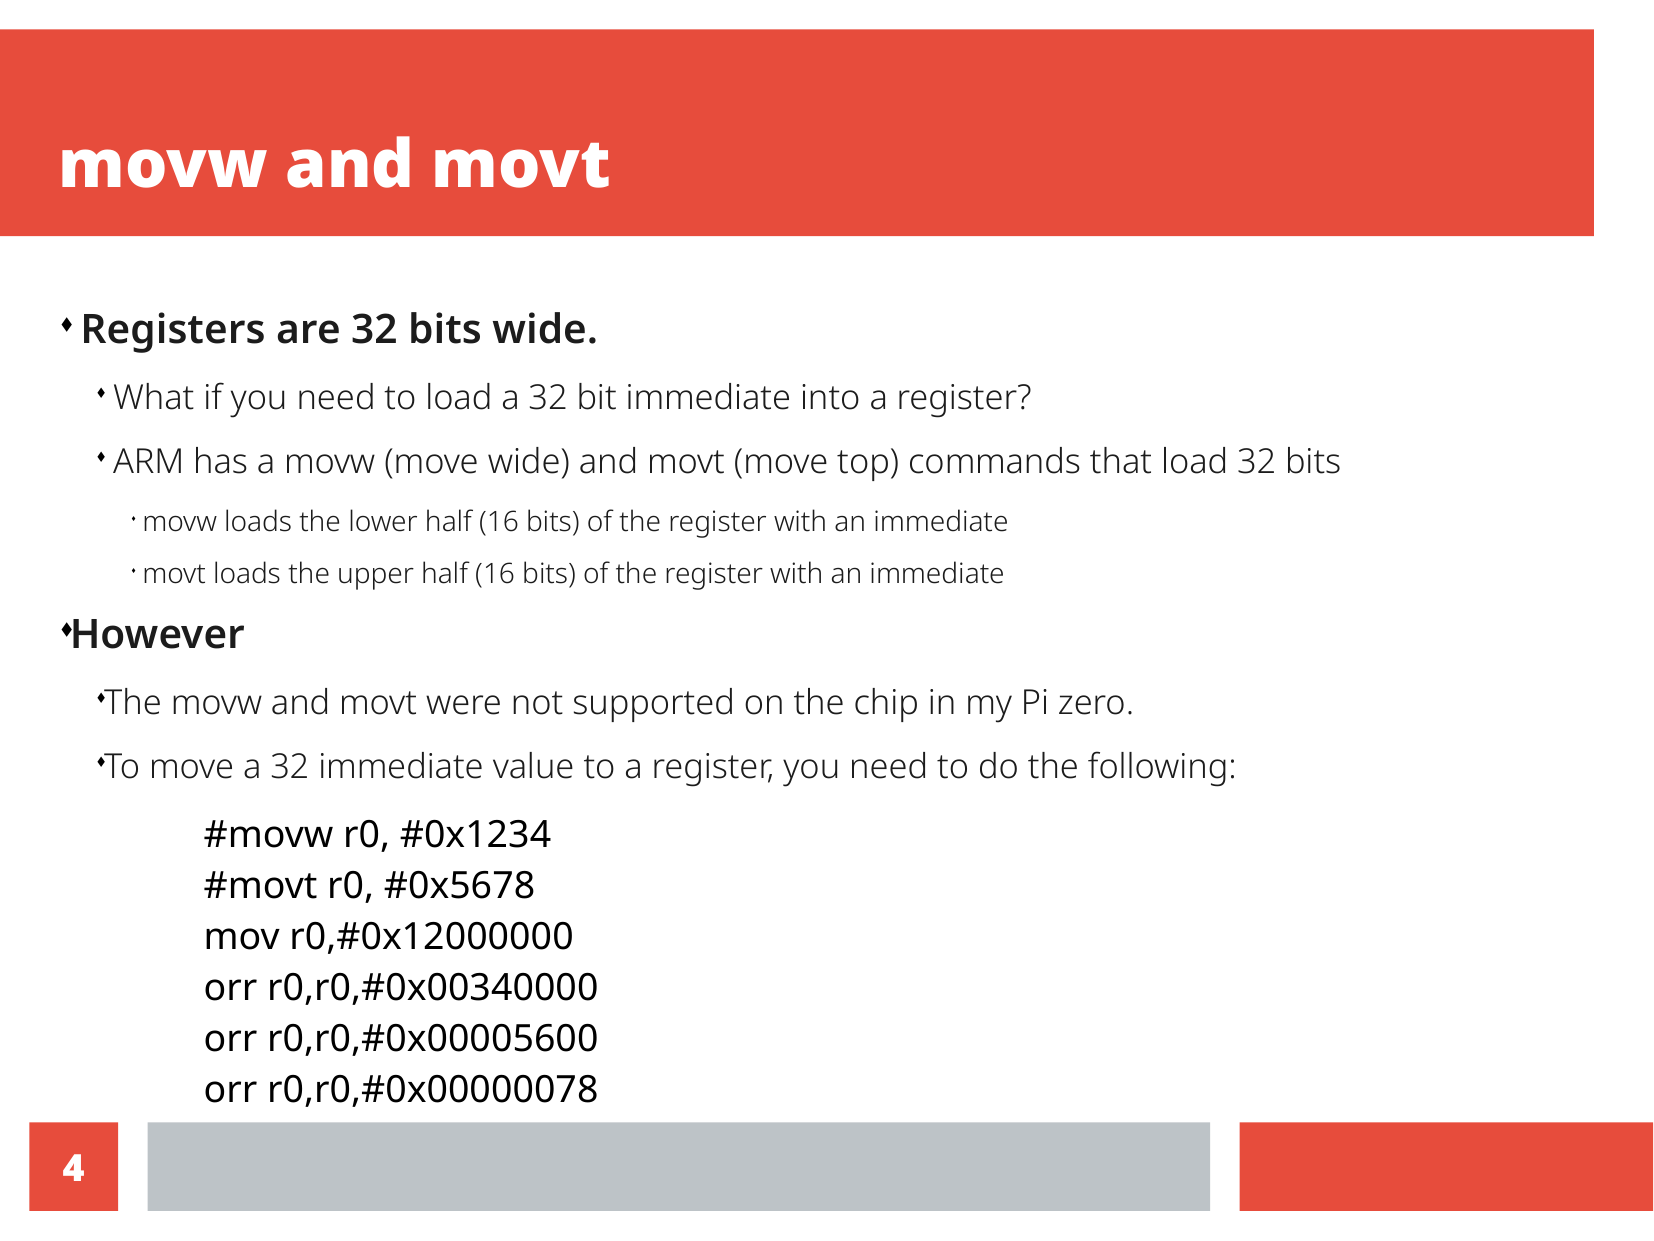

# movw and movt
 Registers are 32 bits wide.
 What if you need to load a 32 bit immediate into a register?
 ARM has a movw (move wide) and movt (move top) commands that load 32 bits
 movw loads the lower half (16 bits) of the register with an immediate
 movt loads the upper half (16 bits) of the register with an immediate
However
The movw and movt were not supported on the chip in my Pi zero.
To move a 32 immediate value to a register, you need to do the following:
 #movw r0, #0x1234
 #movt r0, #0x5678
 mov r0,#0x12000000
 orr r0,r0,#0x00340000
 orr r0,r0,#0x00005600
 orr r0,r0,#0x00000078
4